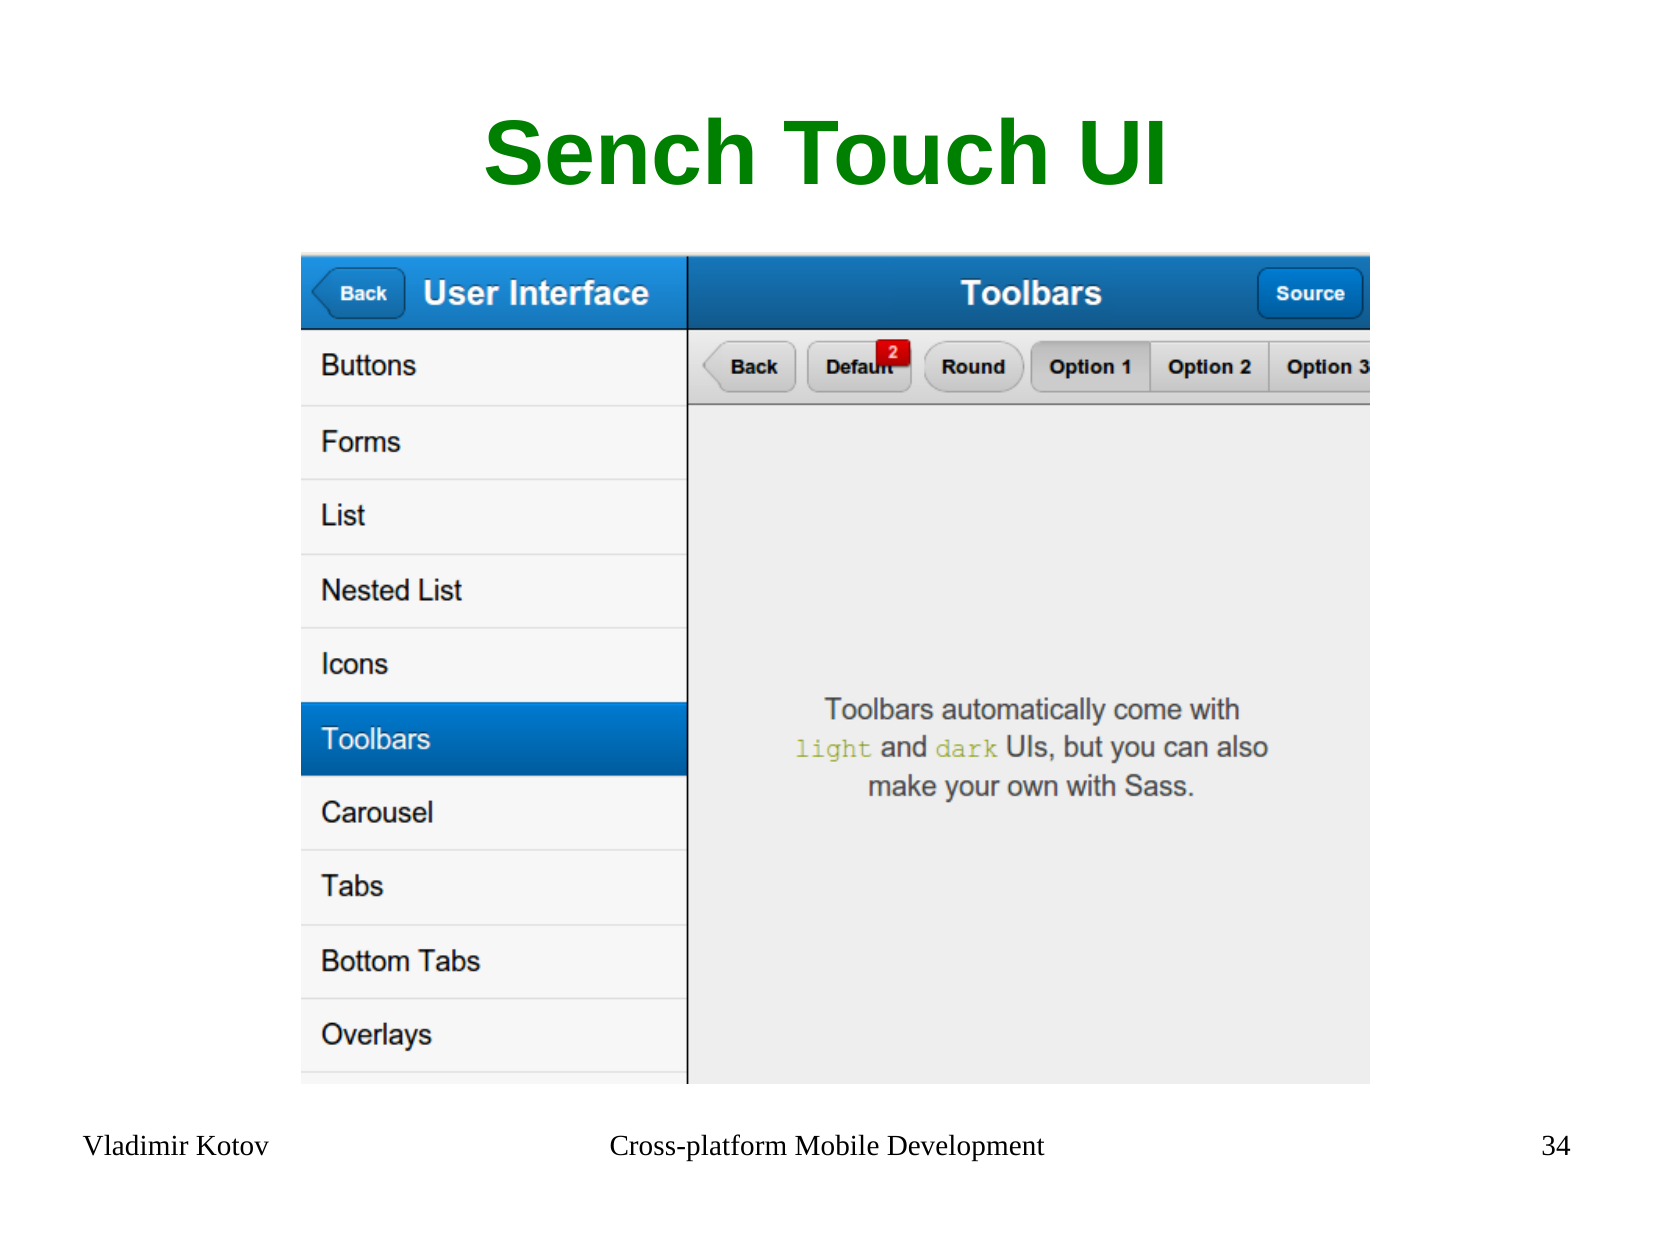

# Sench Touch UI
Vladimir Kotov
Cross-platform Mobile Development
34